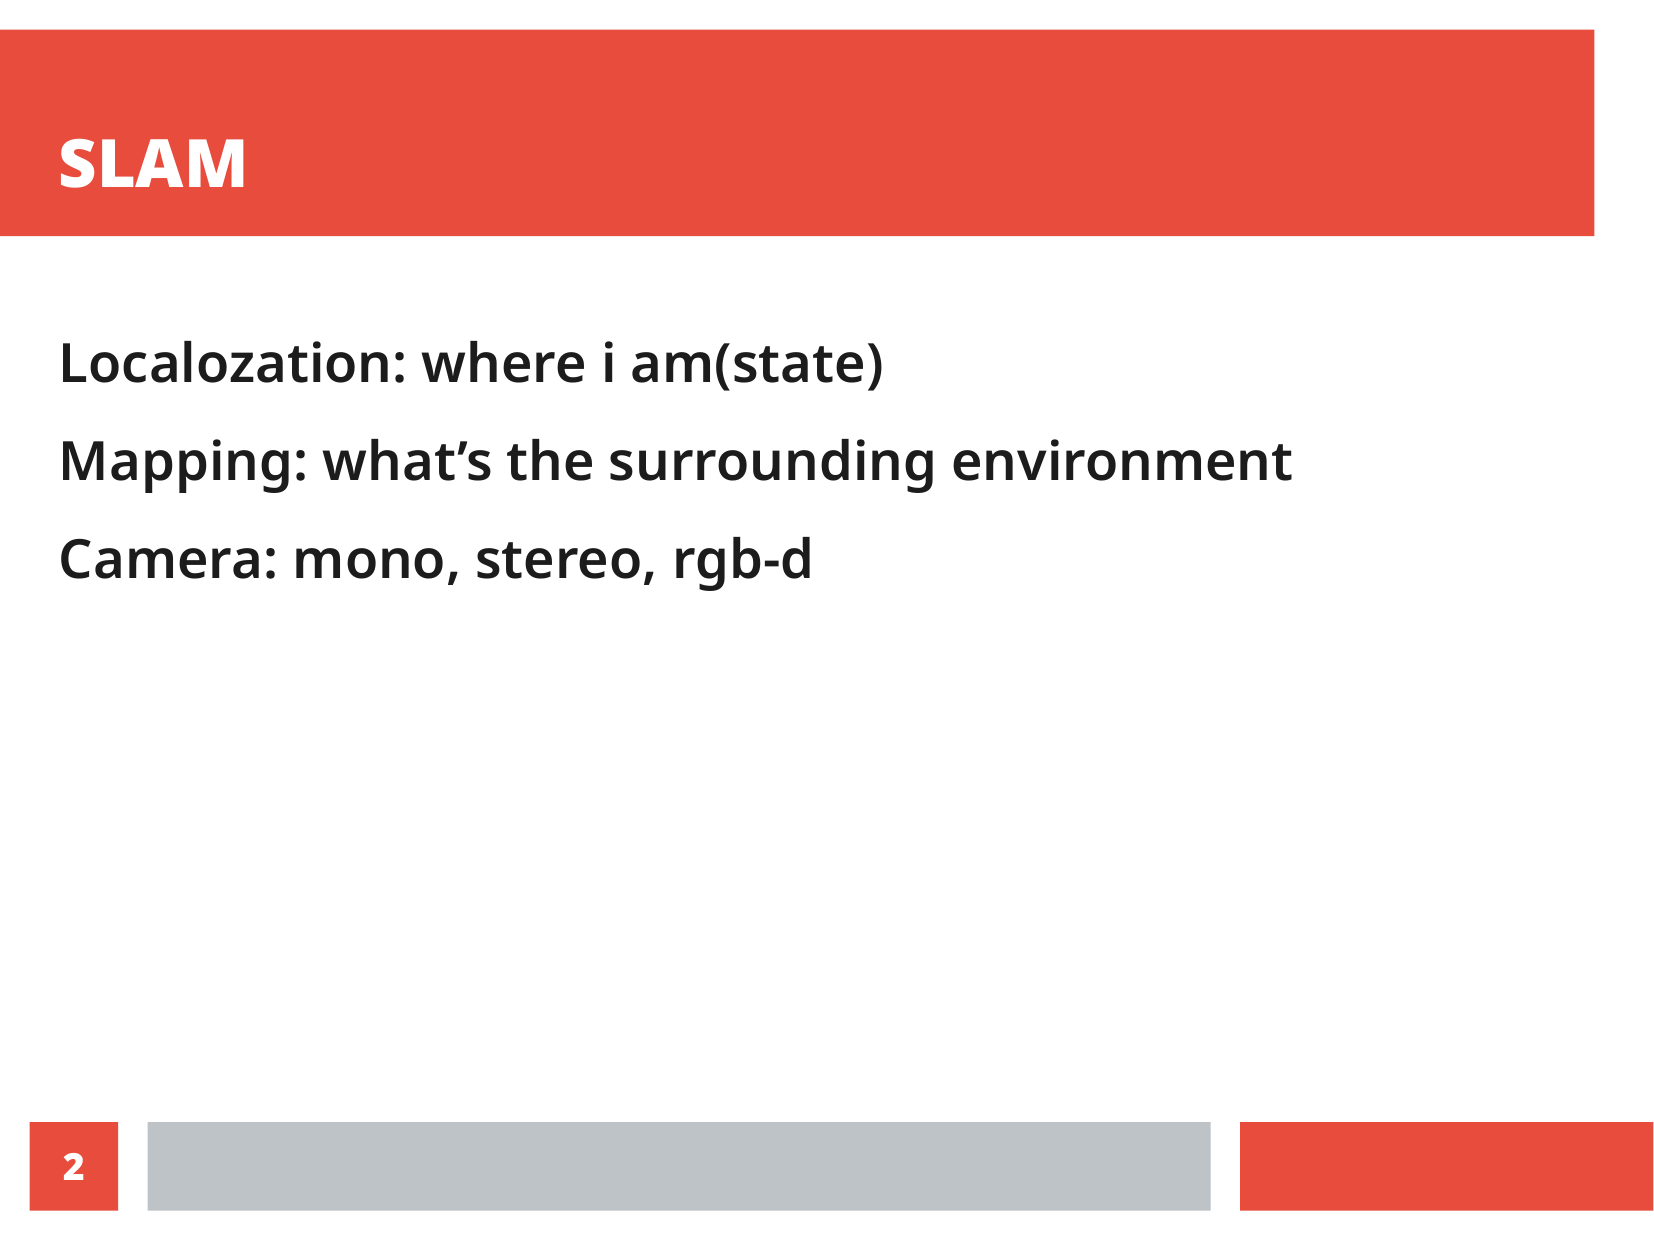

# SLAM
Localozation: where i am(state)
Mapping: what’s the surrounding environment
Camera: mono, stereo, rgb-d
2